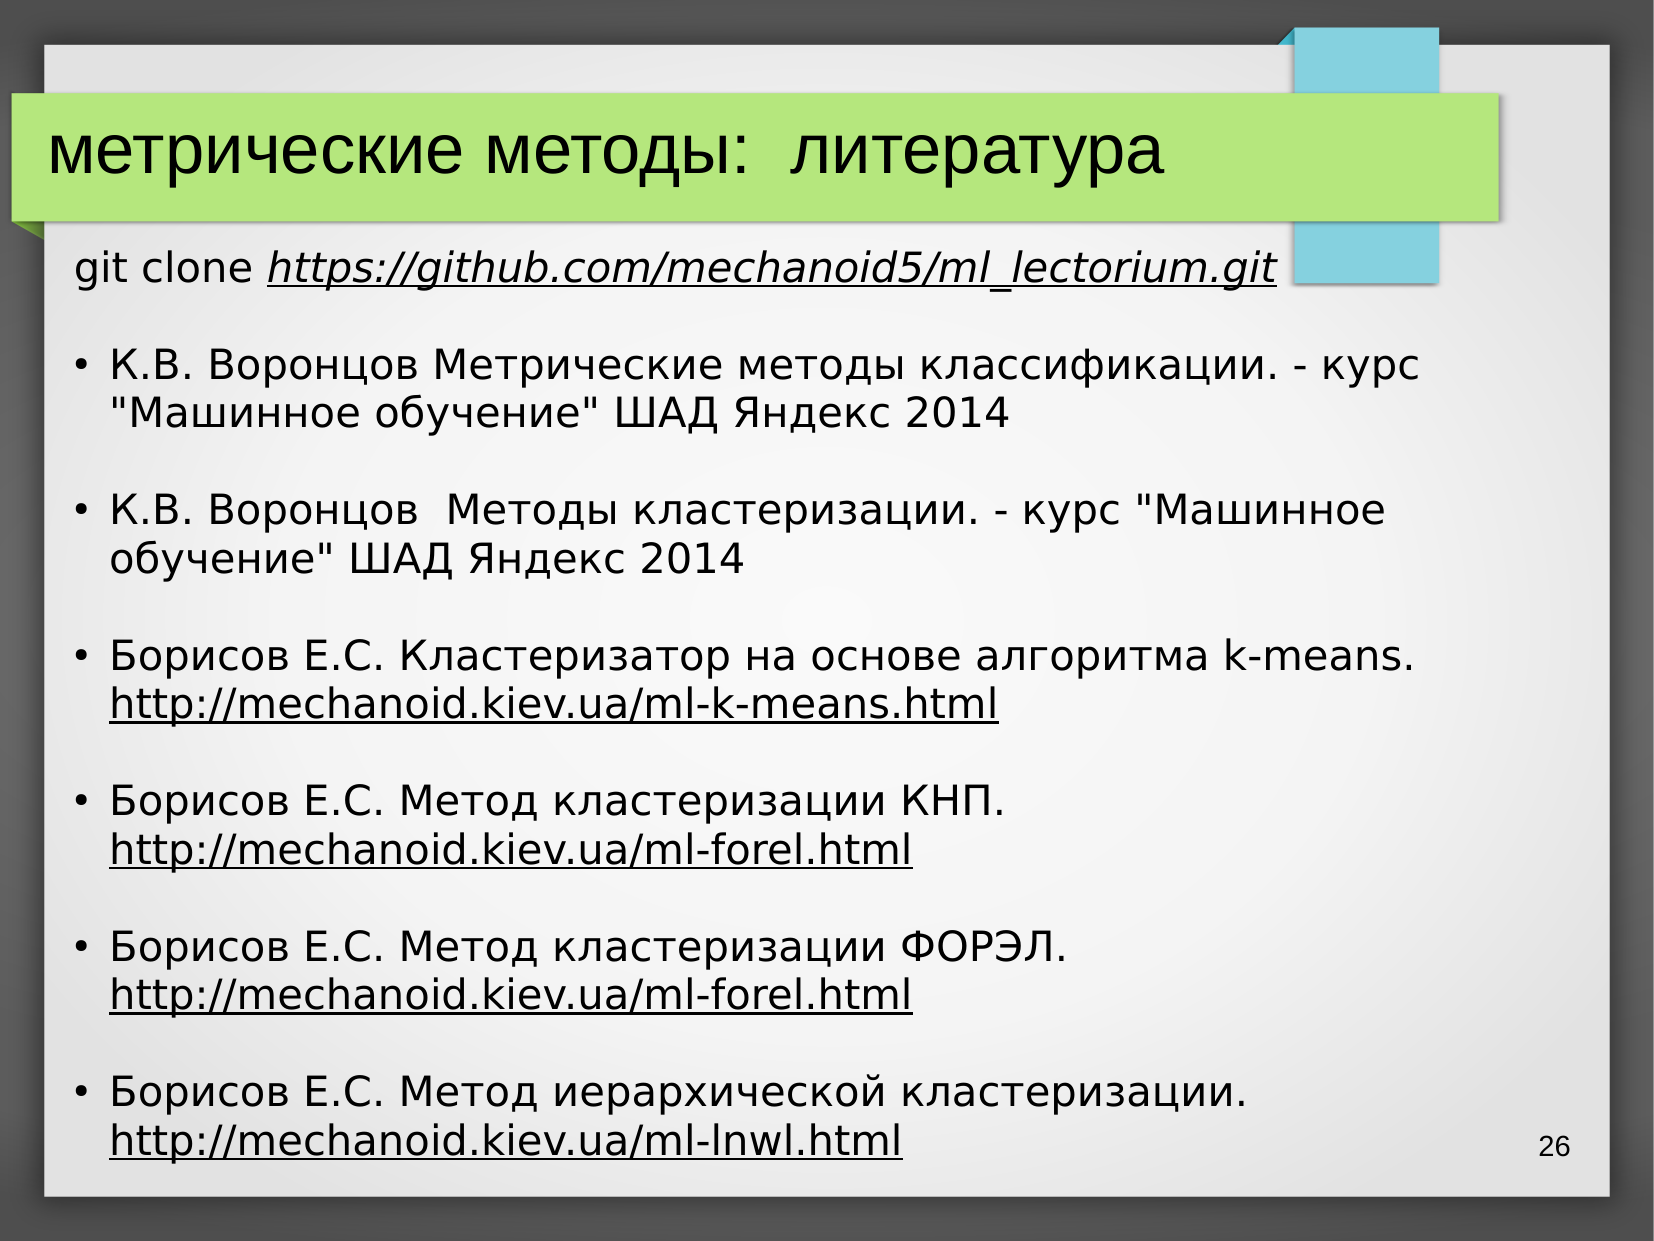

# метрические методы: литература
git clone https://github.com/mechanoid5/ml_lectorium.git
К.В. Воронцов Метрические методы классификации. - курс "Машинное обучение" ШАД Яндекс 2014
К.В. Воронцов Методы кластеризации. - курс "Машинное обучение" ШАД Яндекс 2014
Борисов Е.С. Кластеризатор на основе алгоритма k-means.
http://mechanoid.kiev.ua/ml-k-means.html
Борисов Е.С. Метод кластеризации КНП.
http://mechanoid.kiev.ua/ml-forel.html
Борисов Е.С. Метод кластеризации ФОРЭЛ. http://mechanoid.kiev.ua/ml-forel.html
Борисов Е.С. Метод иерархической кластеризации. http://mechanoid.kiev.ua/ml-lnwl.html
26